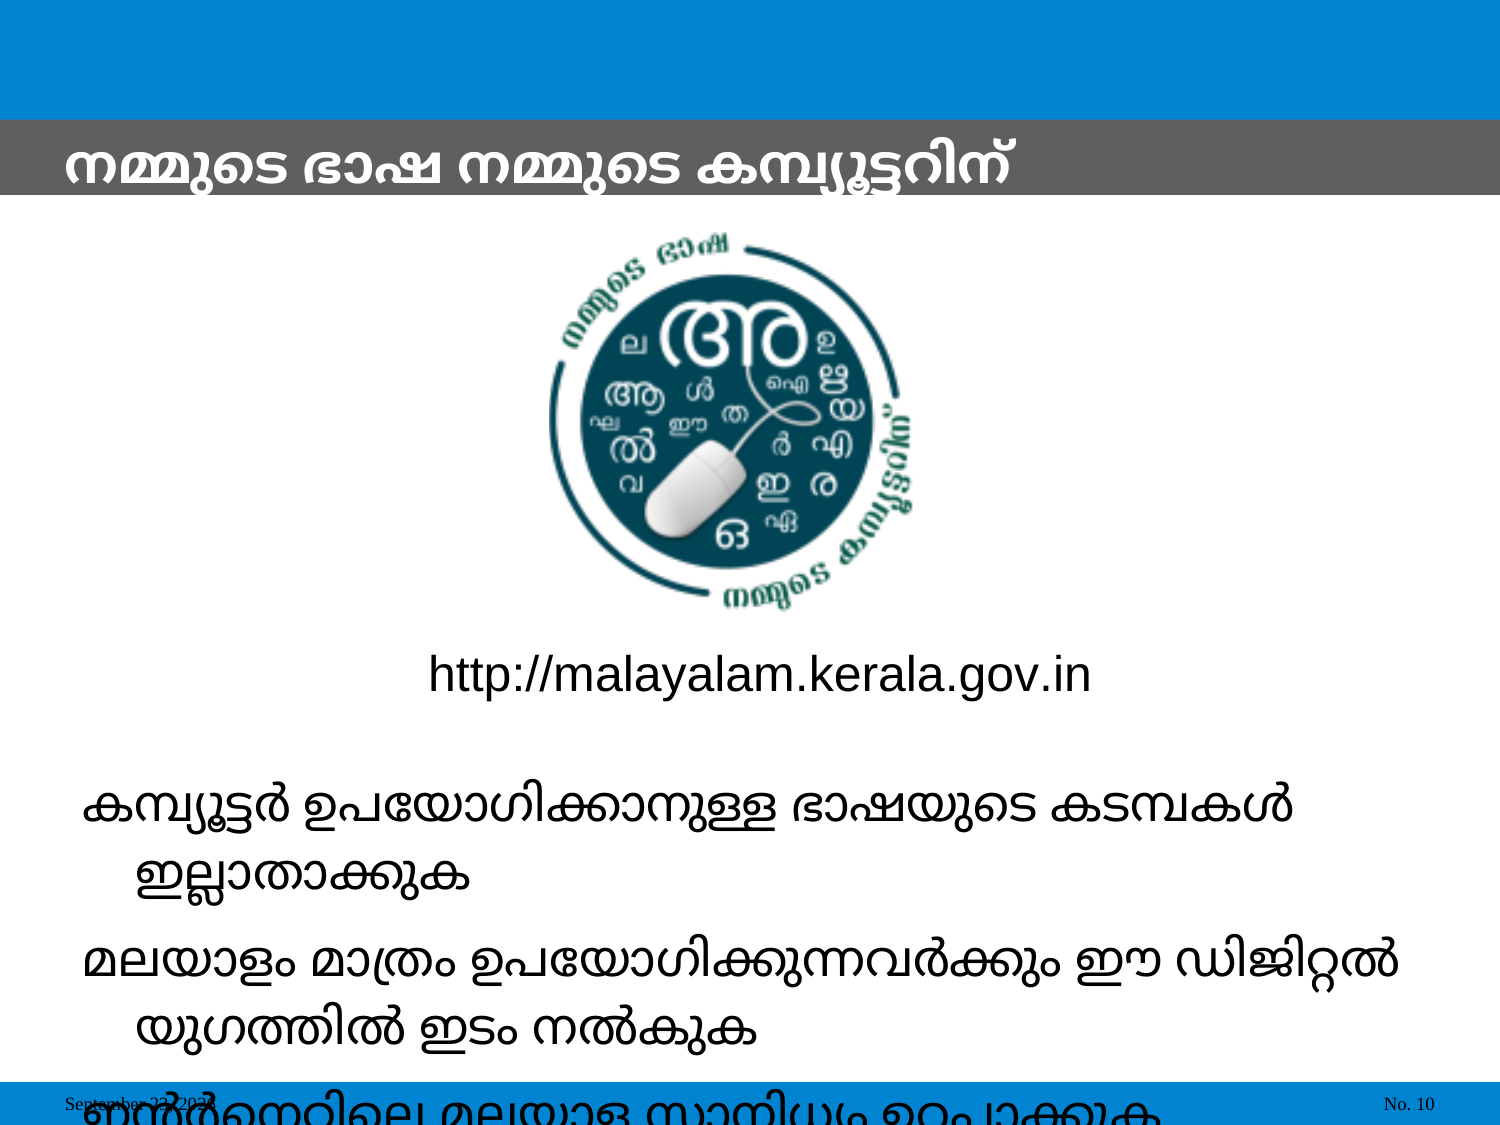

# നമ്മുടെ ഭാഷ നമ്മുടെ കമ്പ്യൂട്ടറിന്
http://malayalam.kerala.gov.in
കമ്പ്യൂട്ടര്‍ ഉപയോഗിക്കാനുള്ള ഭാഷയുടെ കടമ്പകള്‍ ഇല്ലാതാക്കുക
മലയാളം മാത്രം ഉപയോഗിക്കുന്നവര്‍ക്കും ഈ ഡിജിറ്റല്‍ യുഗത്തില്‍ ഇടം നല്‍കുക
ഇന്റര്‍നെറ്റിലെ മലയാള സാനിധ്യം ഉറപ്പാക്കുക
10